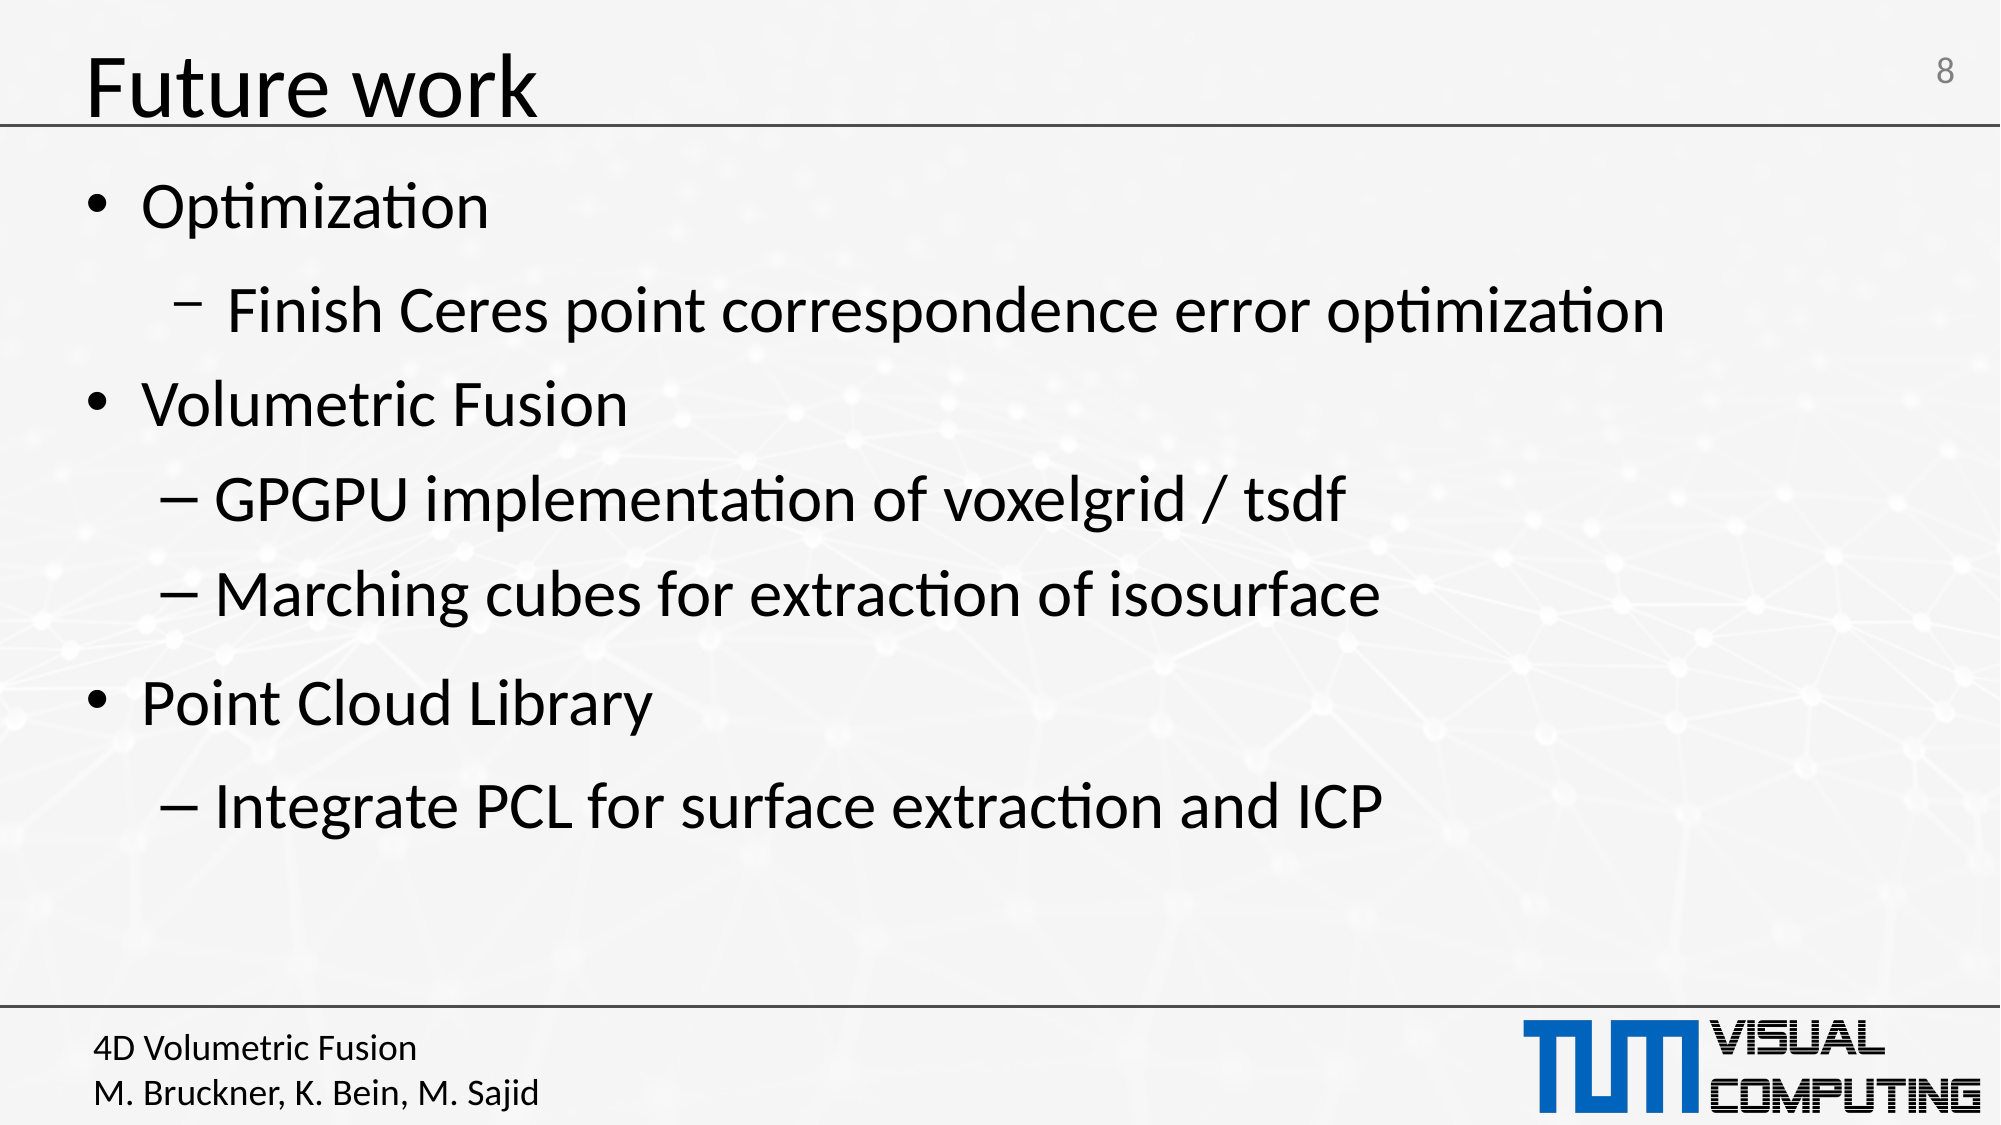

# Future work
Optimization
Finish Ceres point correspondence error optimization
Volumetric Fusion
GPGPU implementation of voxelgrid / tsdf
Marching cubes for extraction of isosurface
Point Cloud Library
Integrate PCL for surface extraction and ICP